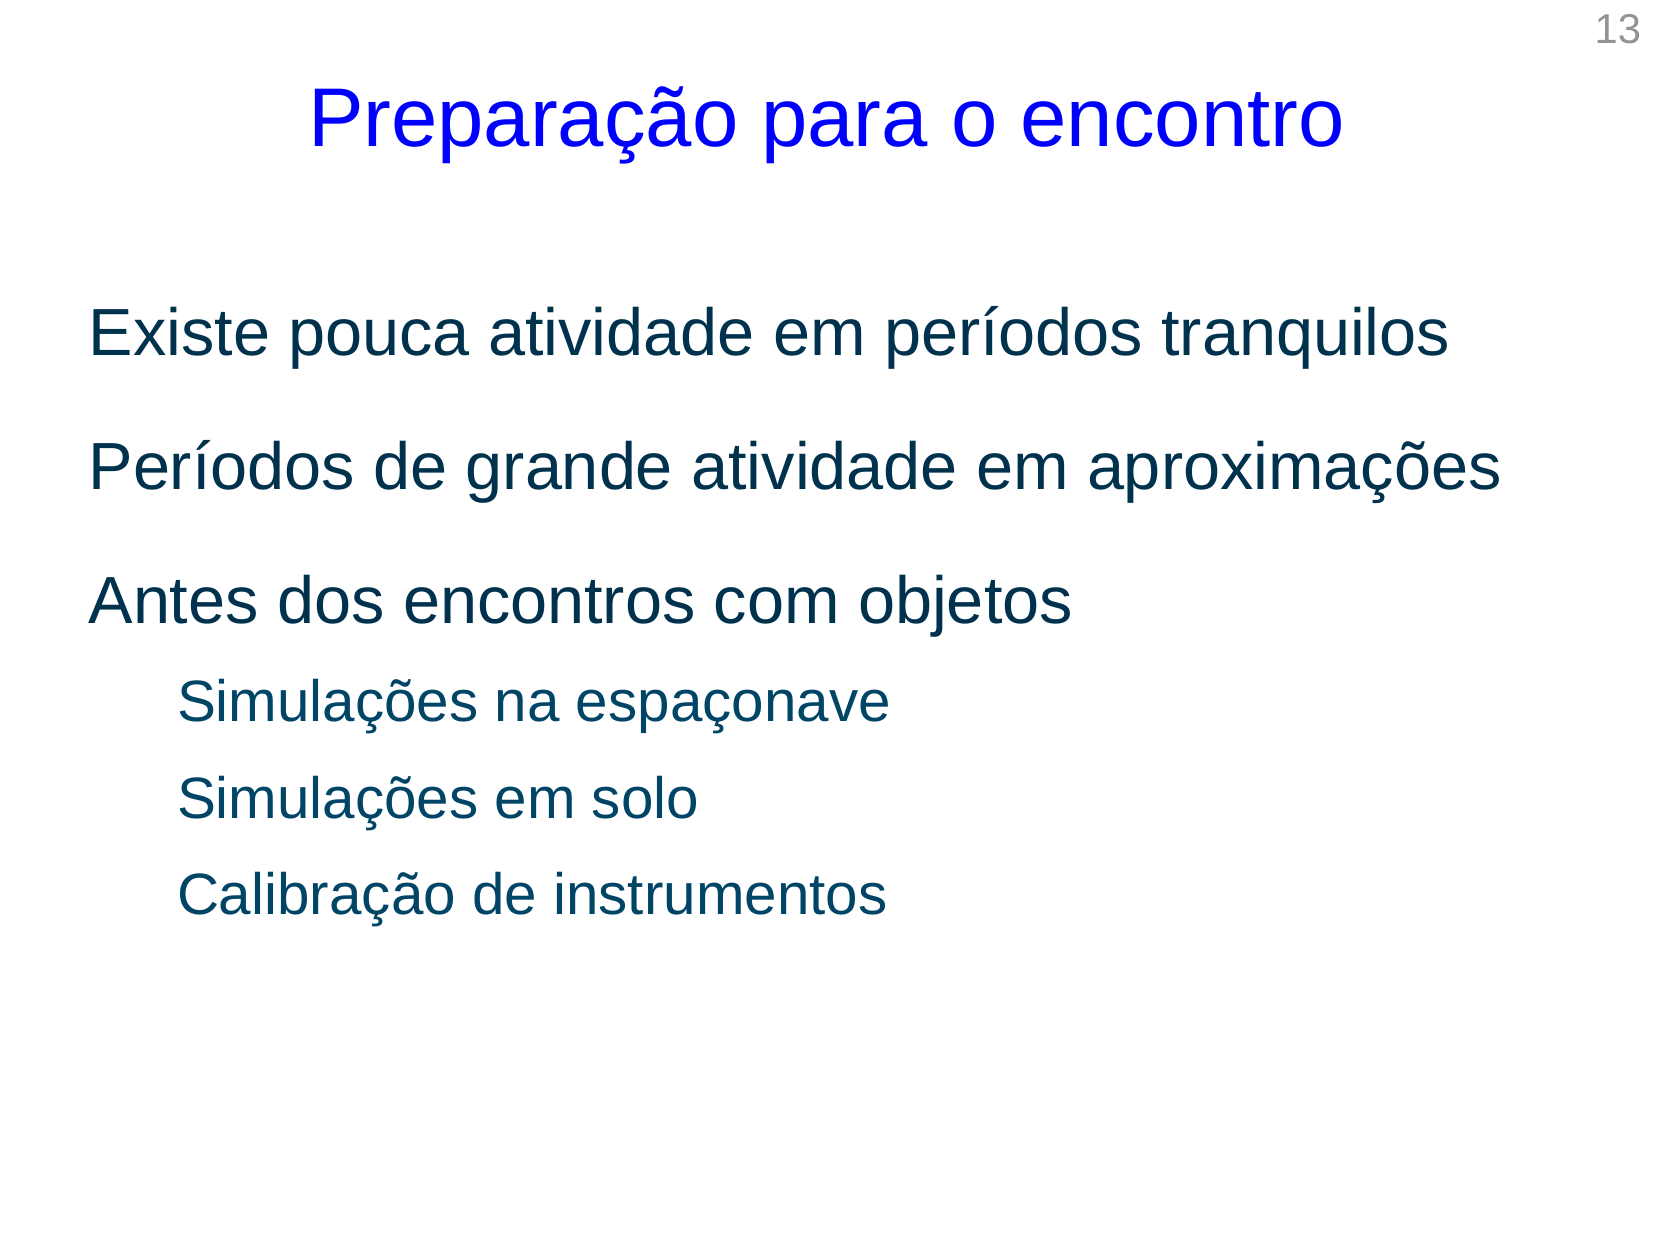

13
# Preparação para o encontro
Existe pouca atividade em períodos tranquilos
Períodos de grande atividade em aproximações
Antes dos encontros com objetos
Simulações na espaçonave
Simulações em solo
Calibração de instrumentos